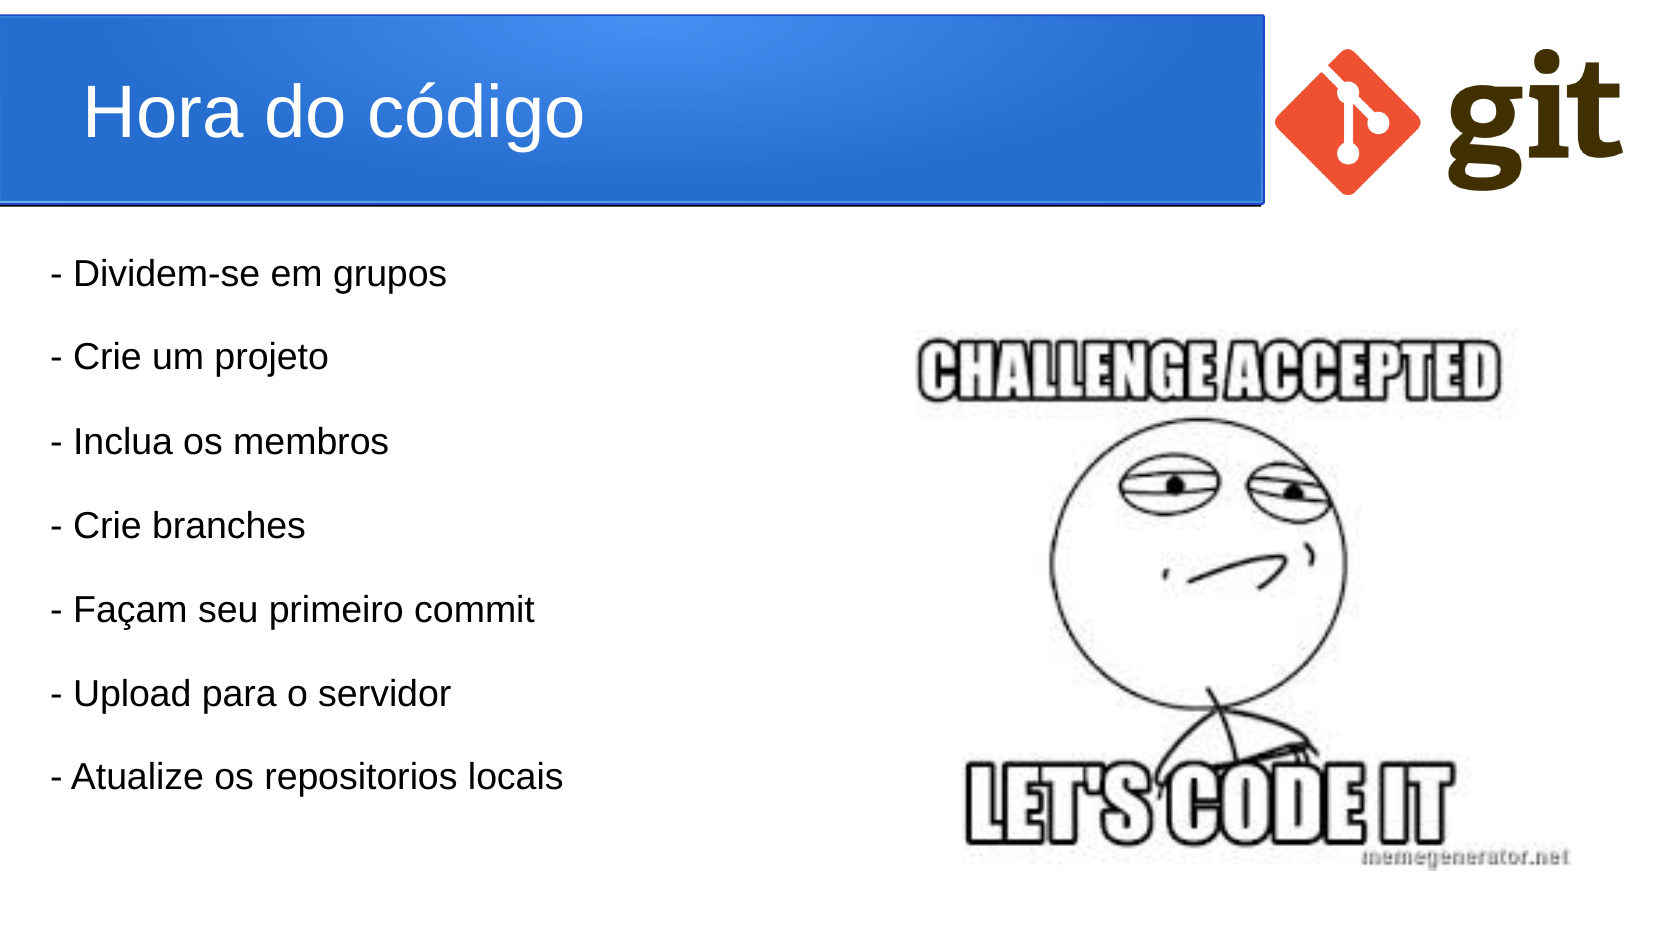

# Hora do código
- Dividem-se em grupos
- Crie um projeto
- Inclua os membros
- Crie branches
- Façam seu primeiro commit
- Upload para o servidor
- Atualize os repositorios locais